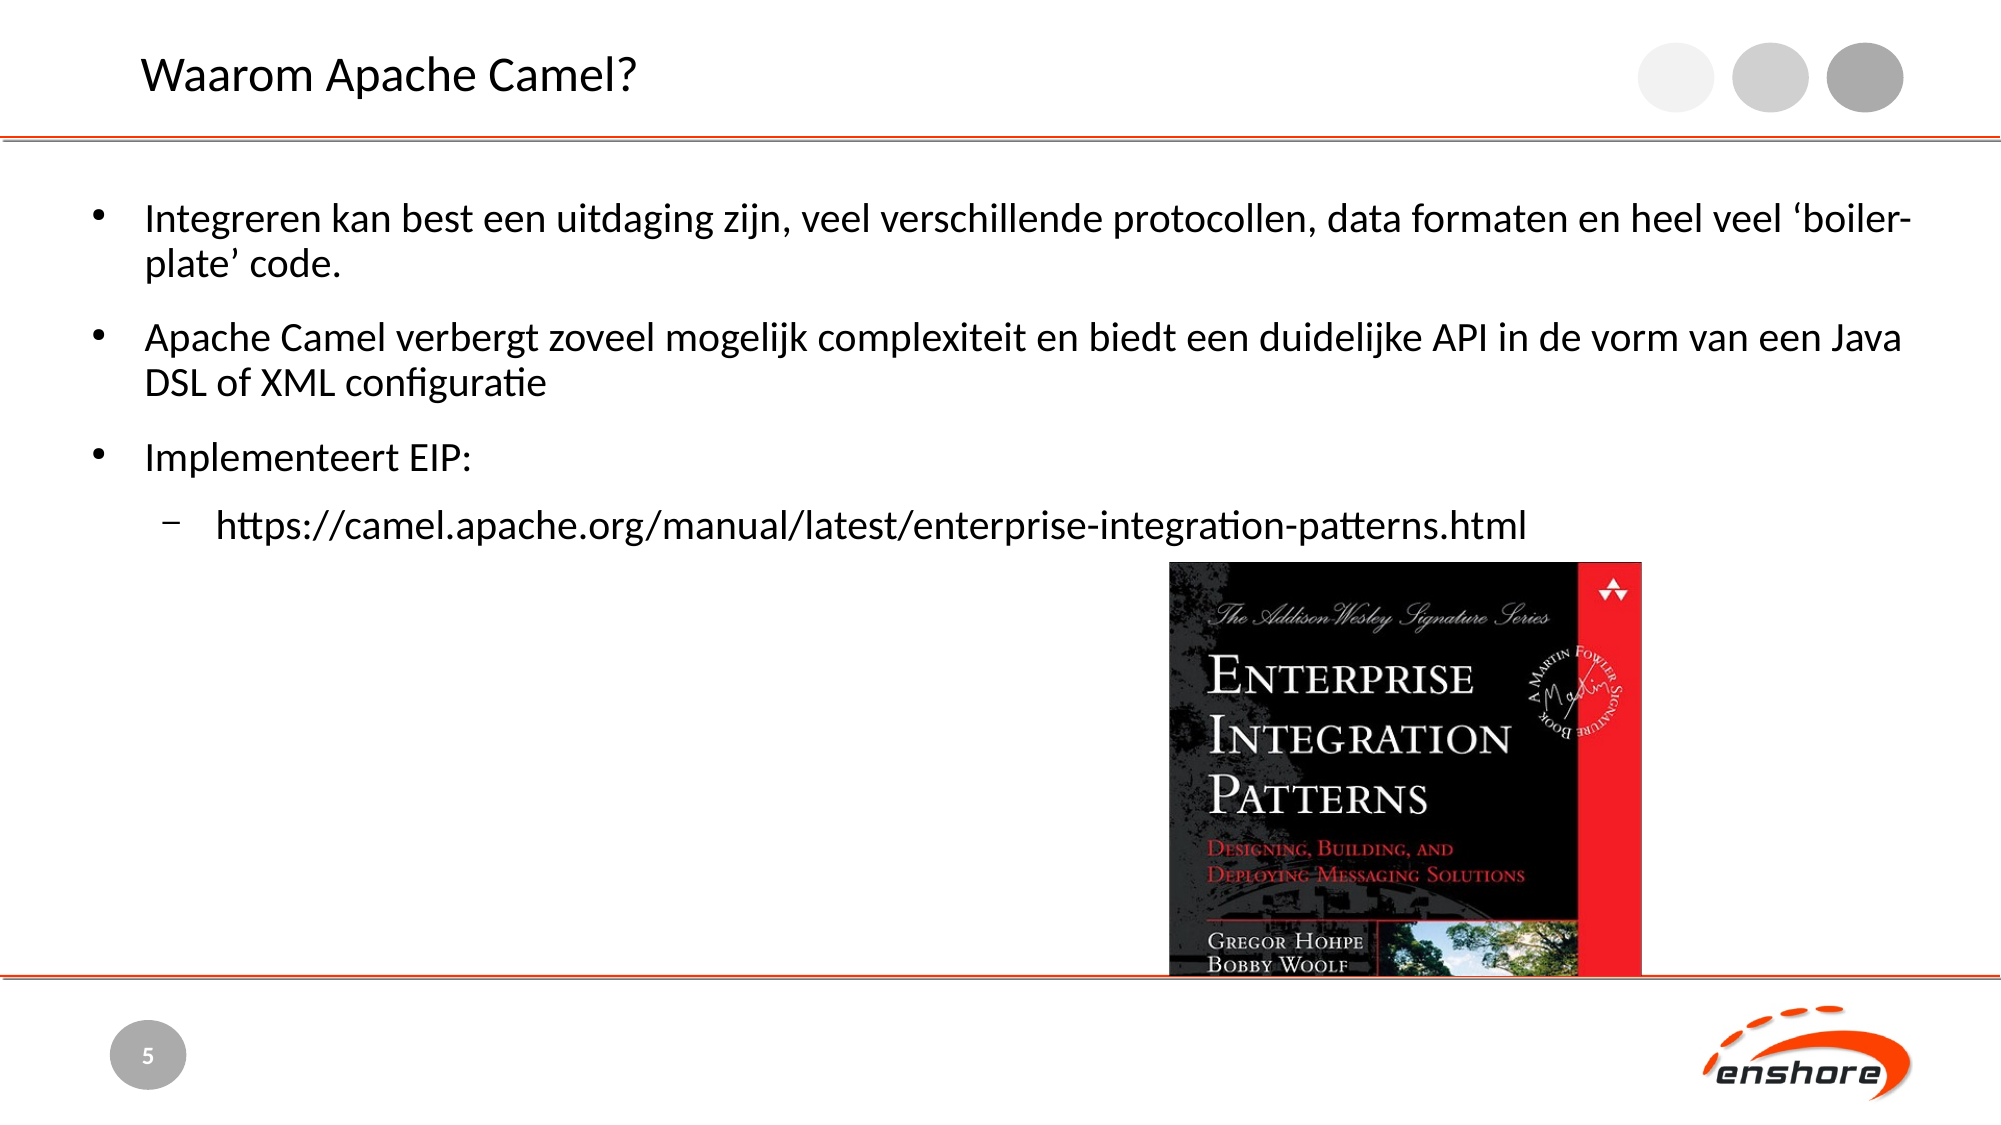

Waarom Apache Camel?
# Integreren kan best een uitdaging zijn, veel verschillende protocollen, data formaten en heel veel ‘boiler-plate’ code.
Apache Camel verbergt zoveel mogelijk complexiteit en biedt een duidelijke API in de vorm van een Java DSL of XML configuratie
Implementeert EIP:
https://camel.apache.org/manual/latest/enterprise-integration-patterns.html